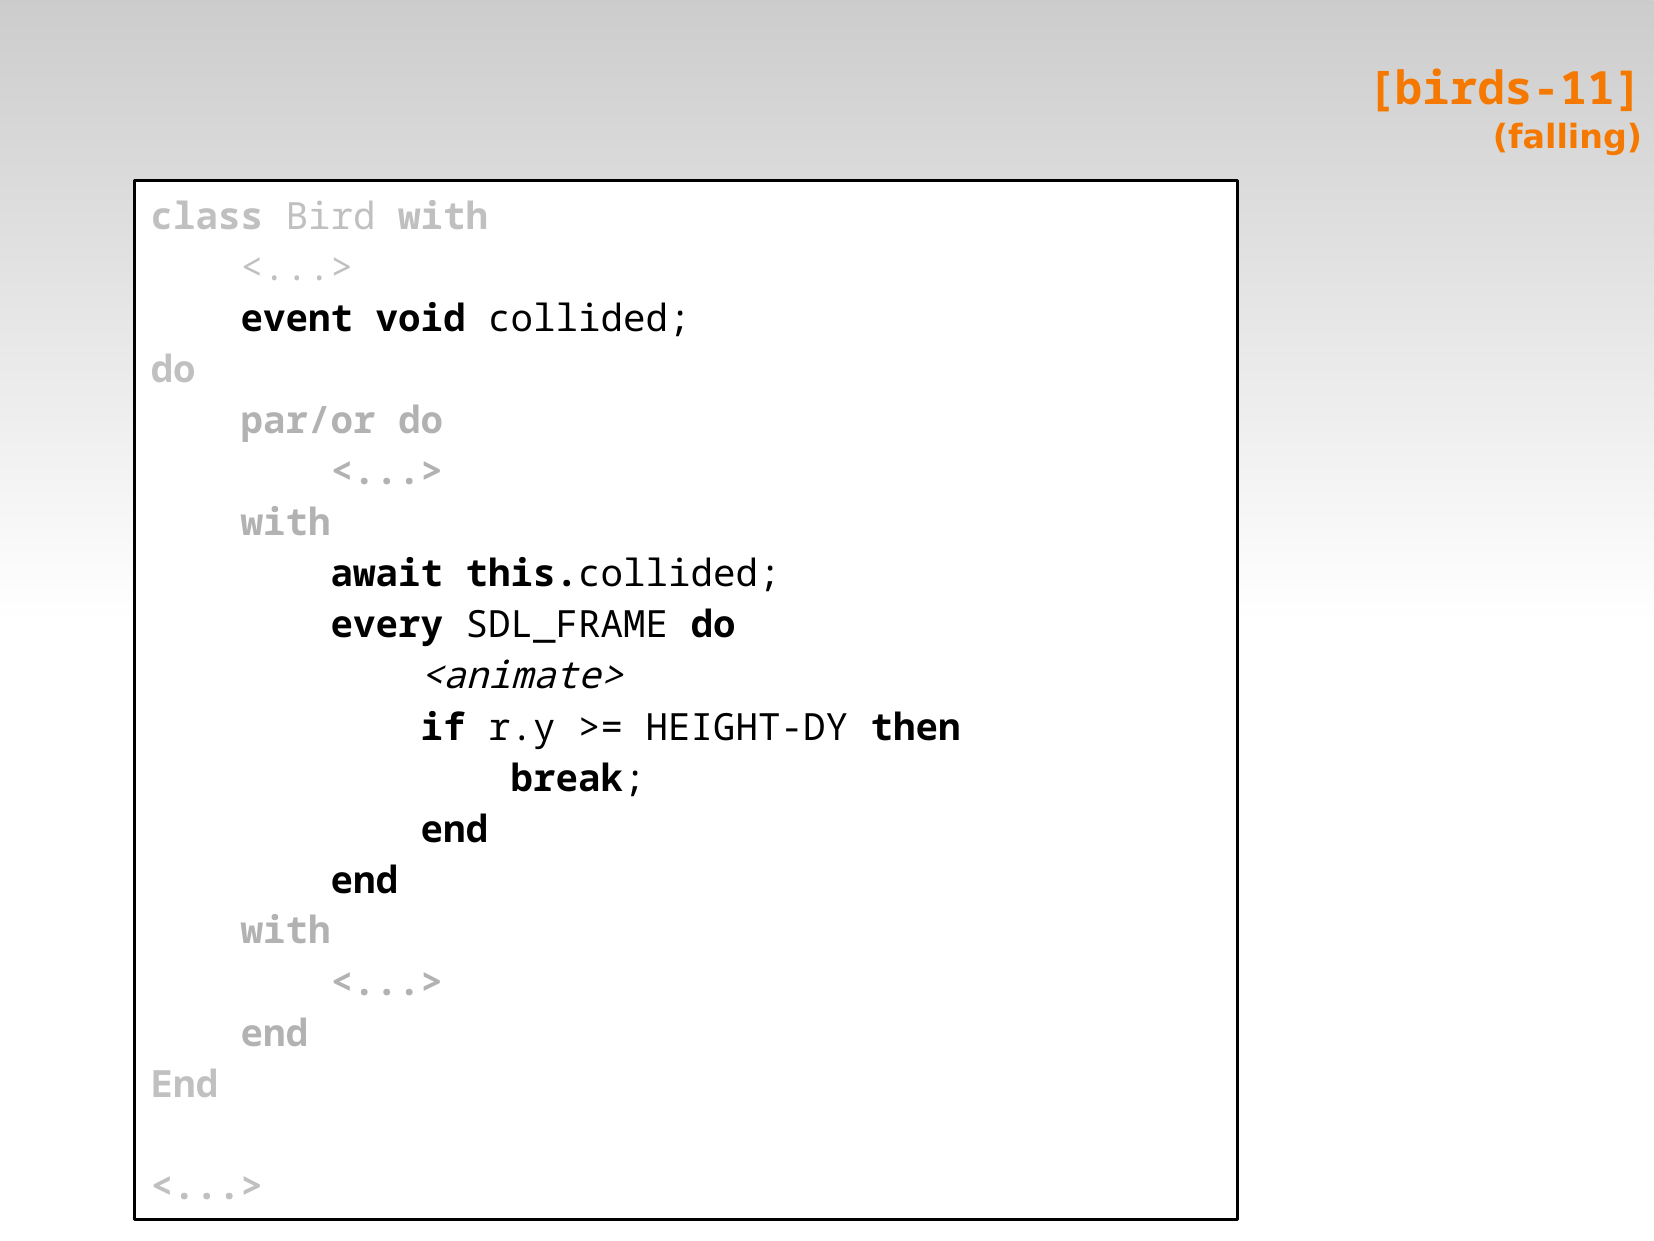

# [birds-11] (falling)
class Bird with
 <...>
 event void collided;
do
 par/or do
 <...>
 with
 await this.collided;
 every SDL_FRAME do
 <animate>
 if r.y >= HEIGHT-DY then
 break;
 end
 end
 with
 <...>
 end
End
<...>